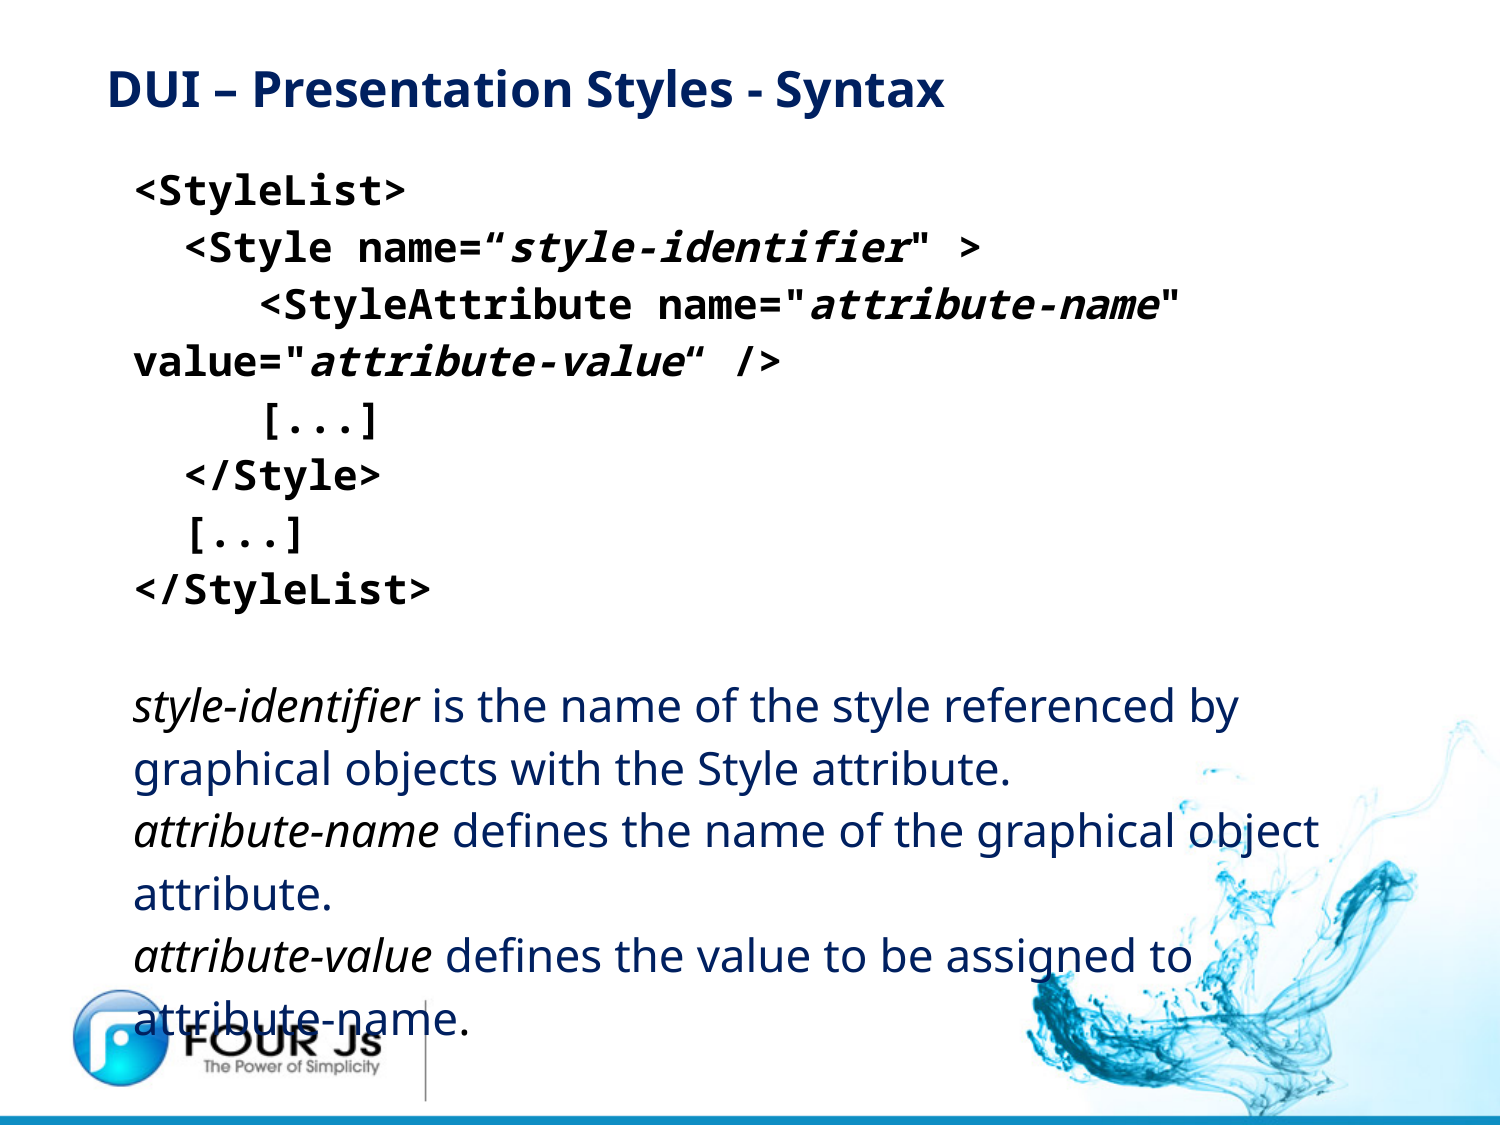

# DUI – Presentation Styles - Syntax
<StyleList>
  <Style name=“style-identifier" >
     <StyleAttribute name="attribute-name" value="attribute-value“ />
     [...]
  </Style>
  [...]
</StyleList>
style-identifier is the name of the style referenced by graphical objects with the Style attribute.
attribute-name defines the name of the graphical object attribute.
attribute-value defines the value to be assigned to attribute-name.